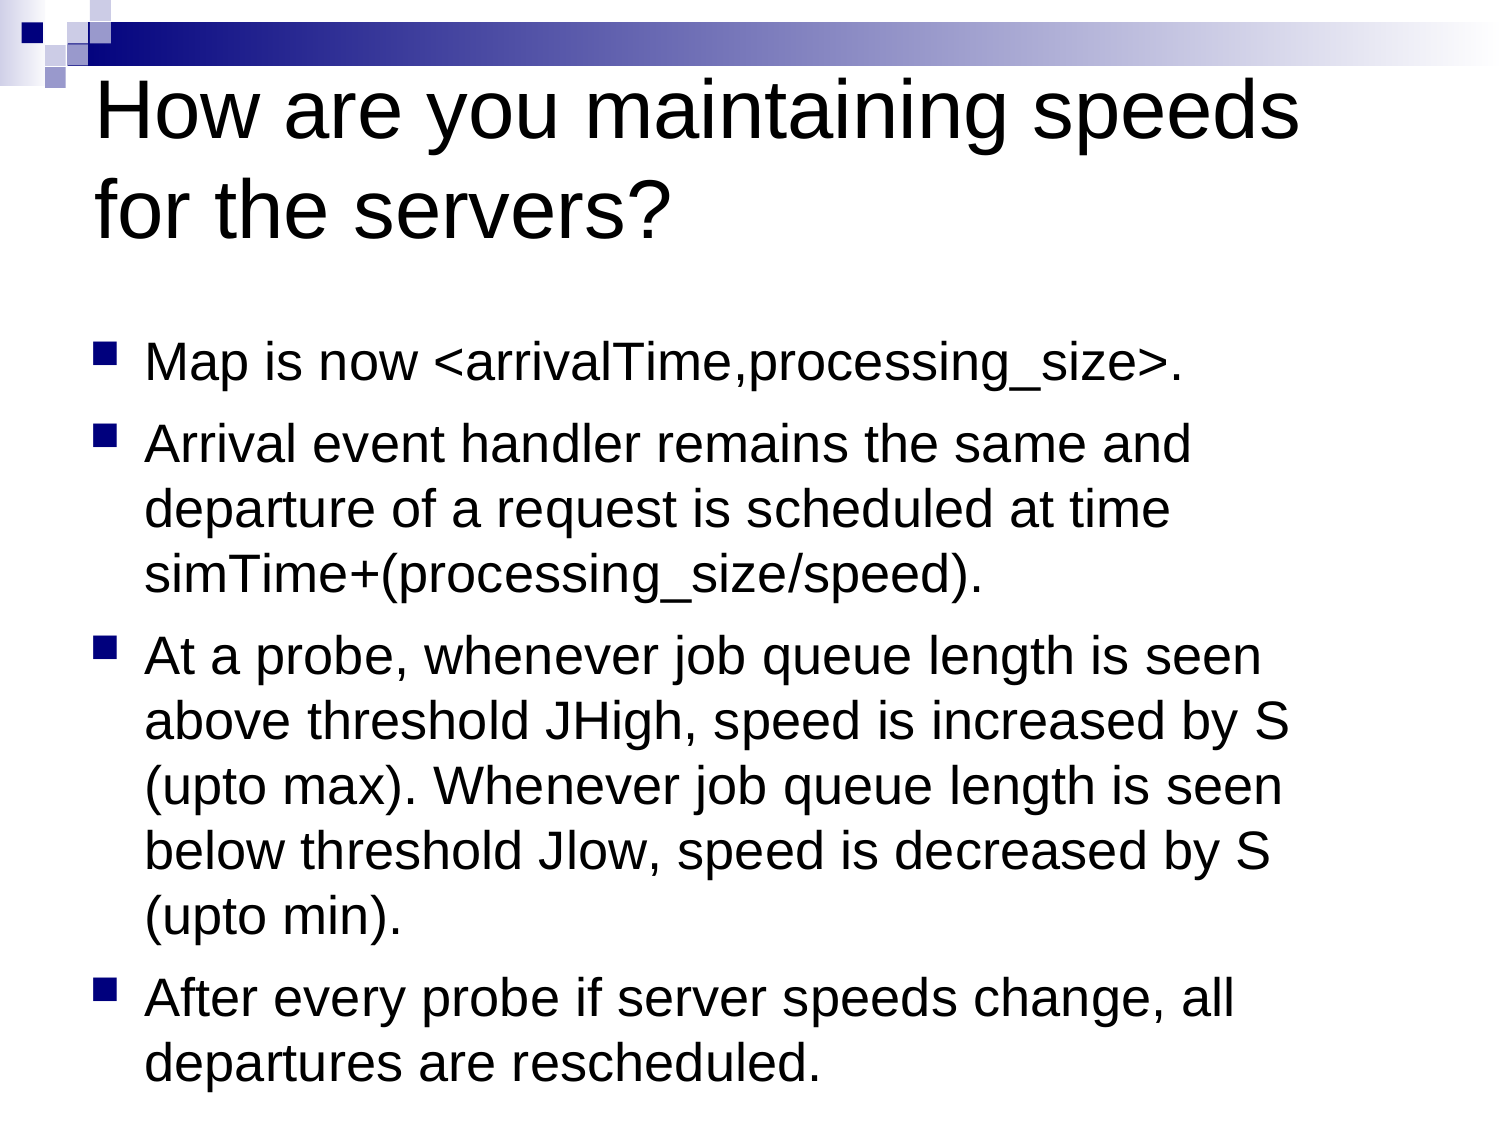

# How are you maintaining speeds for the servers?
Map is now <arrivalTime,processing_size>.
Arrival event handler remains the same and departure of a request is scheduled at time simTime+(processing_size/speed).
At a probe, whenever job queue length is seen above threshold JHigh, speed is increased by S (upto max). Whenever job queue length is seen below threshold Jlow, speed is decreased by S (upto min).
After every probe if server speeds change, all departures are rescheduled.